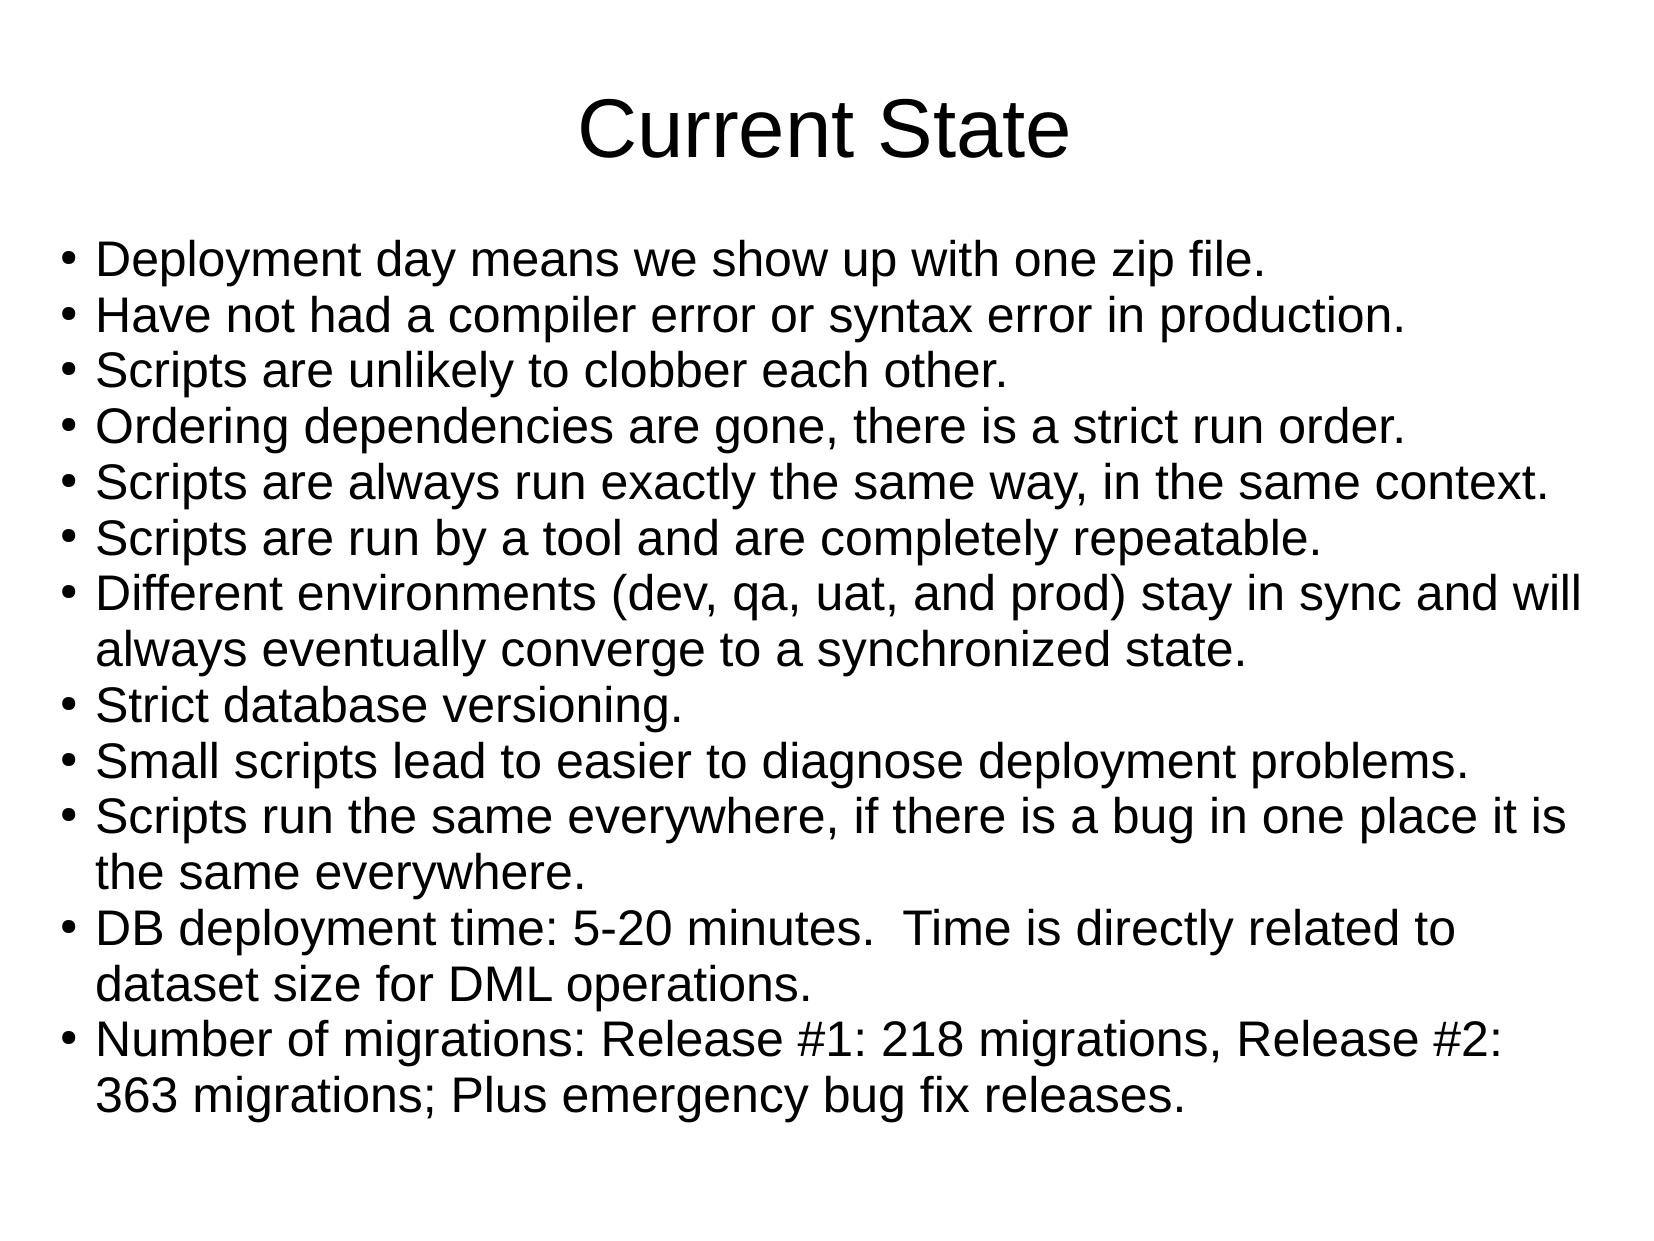

Current State
Deployment day means we show up with one zip file.
Have not had a compiler error or syntax error in production.
Scripts are unlikely to clobber each other.
Ordering dependencies are gone, there is a strict run order.
Scripts are always run exactly the same way, in the same context.
Scripts are run by a tool and are completely repeatable.
Different environments (dev, qa, uat, and prod) stay in sync and will always eventually converge to a synchronized state.
Strict database versioning.
Small scripts lead to easier to diagnose deployment problems.
Scripts run the same everywhere, if there is a bug in one place it is the same everywhere.
DB deployment time: 5-20 minutes. Time is directly related to dataset size for DML operations.
Number of migrations: Release #1: 218 migrations, Release #2: 363 migrations; Plus emergency bug fix releases.